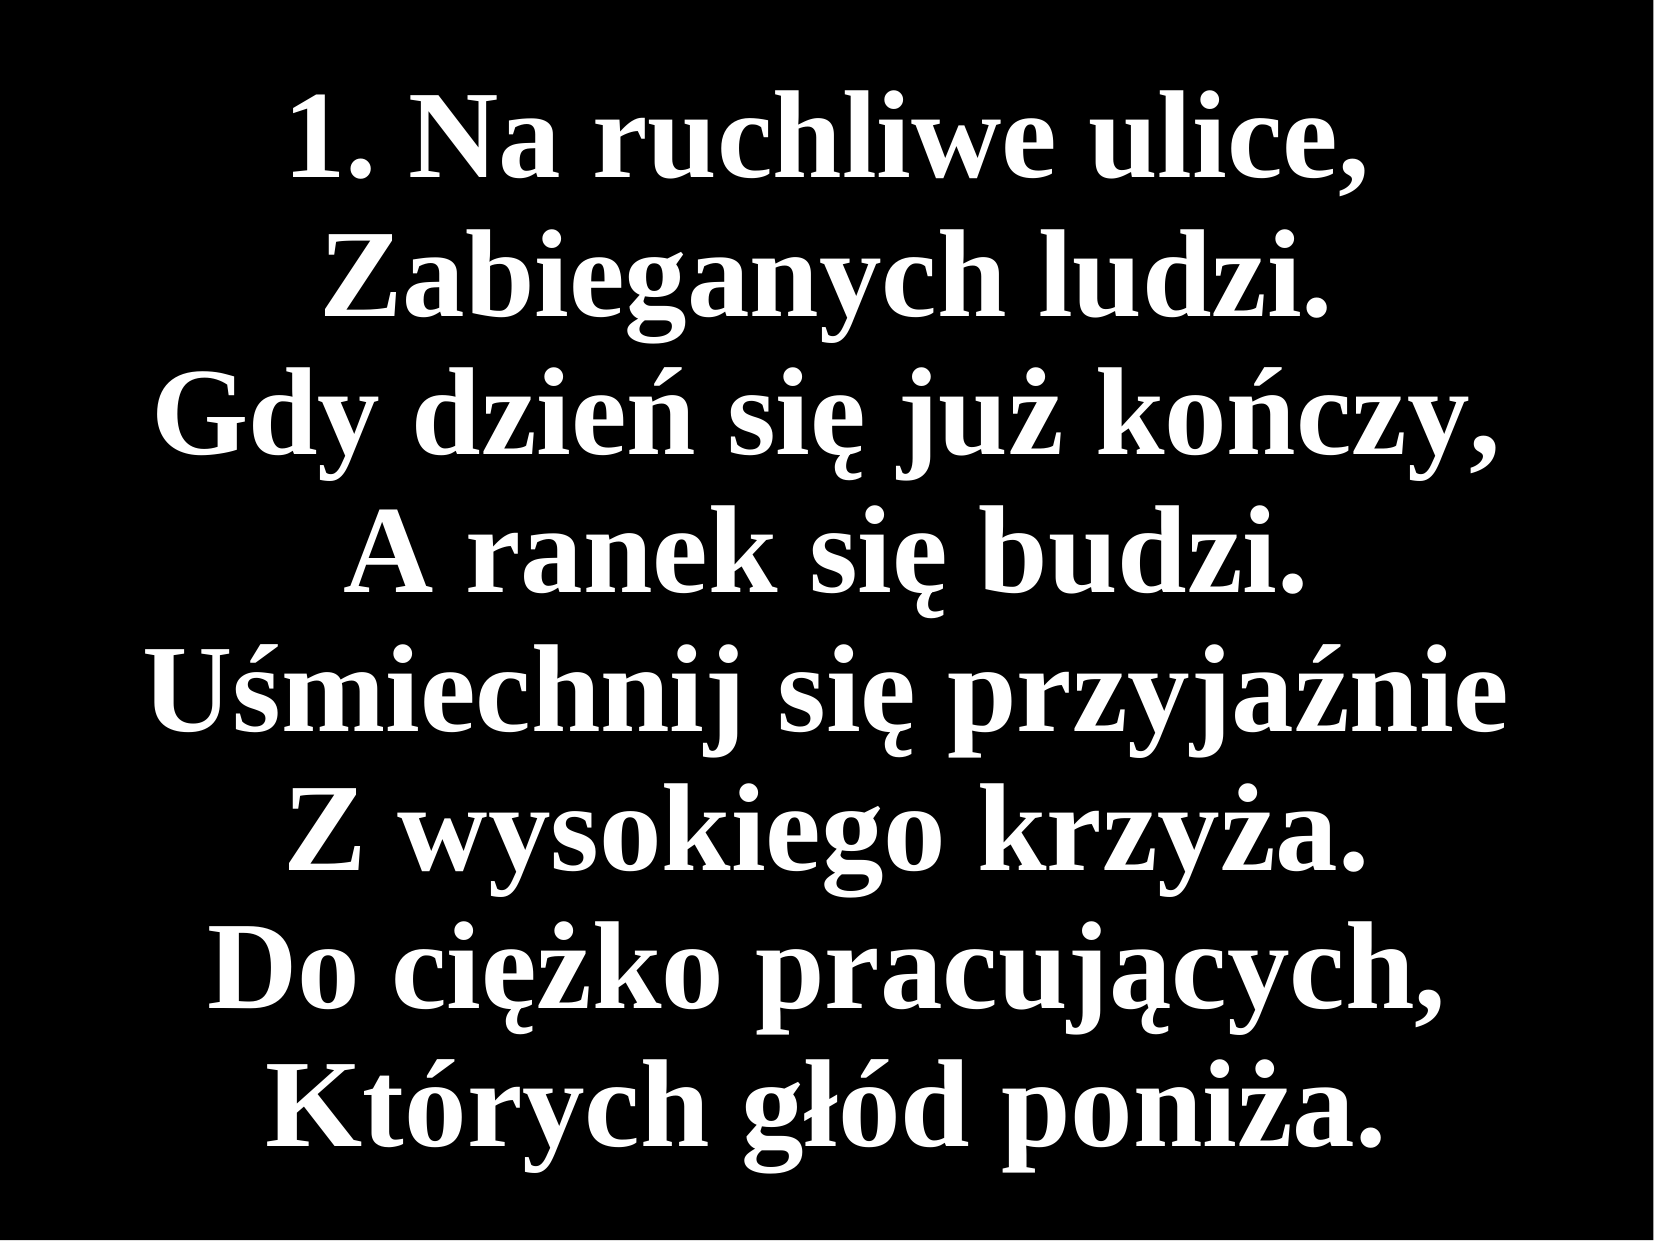

# 1. Na ruchliwe ulice, Zabieganych ludzi. Gdy dzień się już kończy, A ranek się budzi. Uśmiechnij się przyjaźnie Z wysokiego krzyża. Do ciężko pracujących, Których głód poniża.